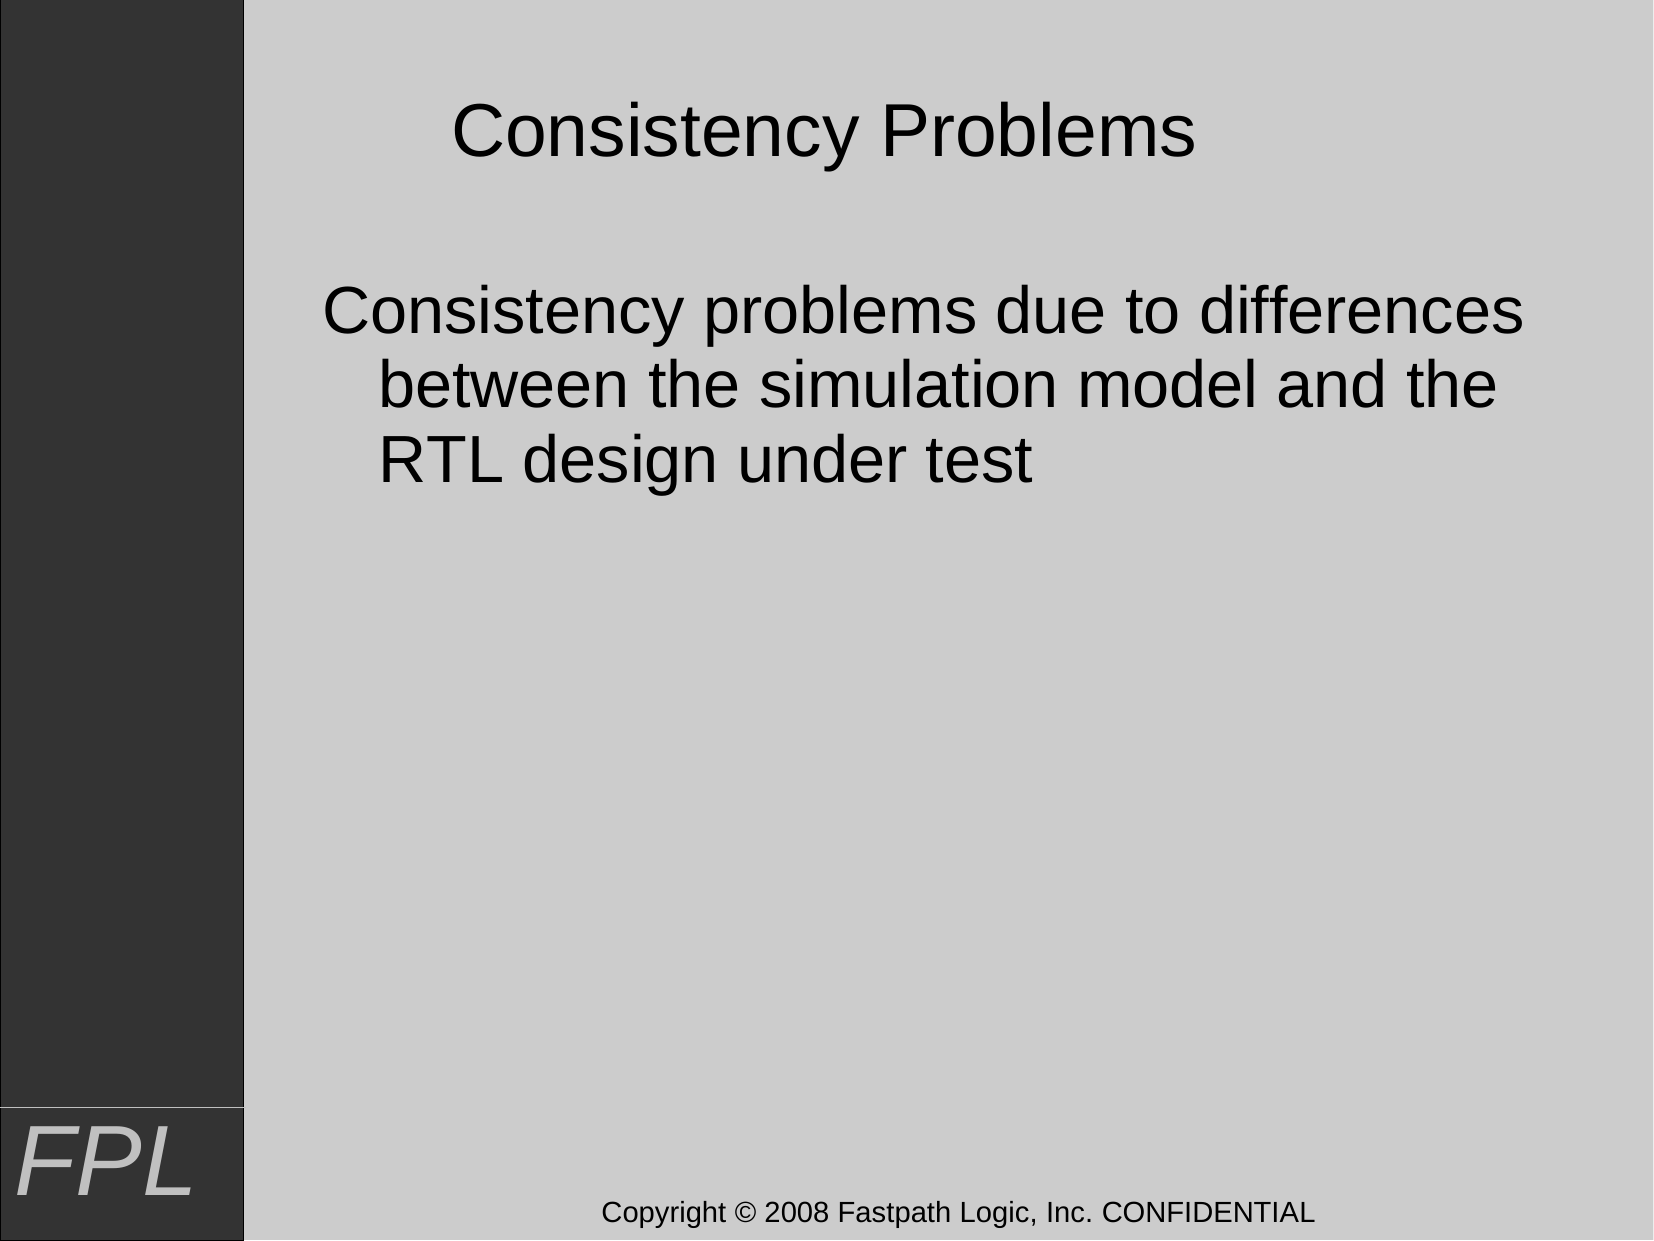

# Consistency Problems
Consistency problems due to differences between the simulation model and the RTL design under test